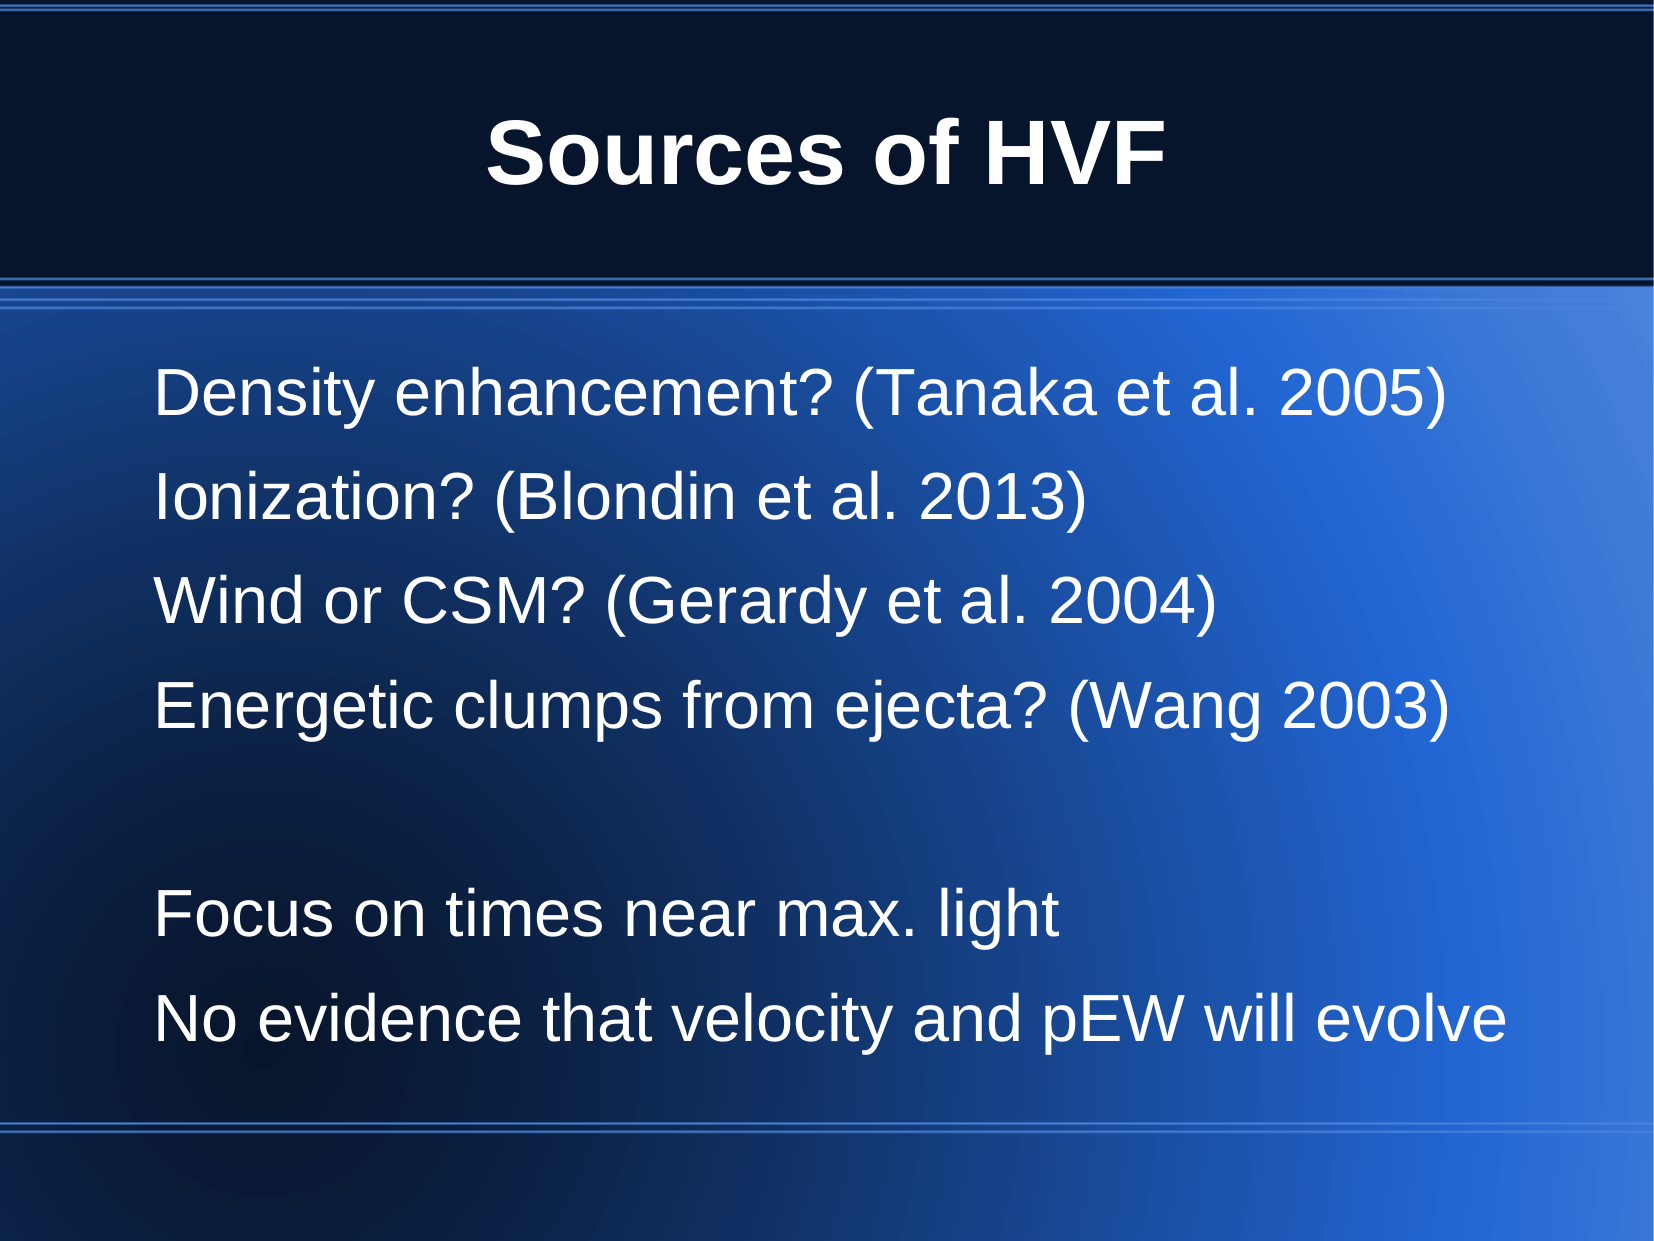

# Sources of HVF
Density enhancement? (Tanaka et al. 2005)
Ionization? (Blondin et al. 2013)
Wind or CSM? (Gerardy et al. 2004)
Energetic clumps from ejecta? (Wang 2003)
Focus on times near max. light
No evidence that velocity and pEW will evolve